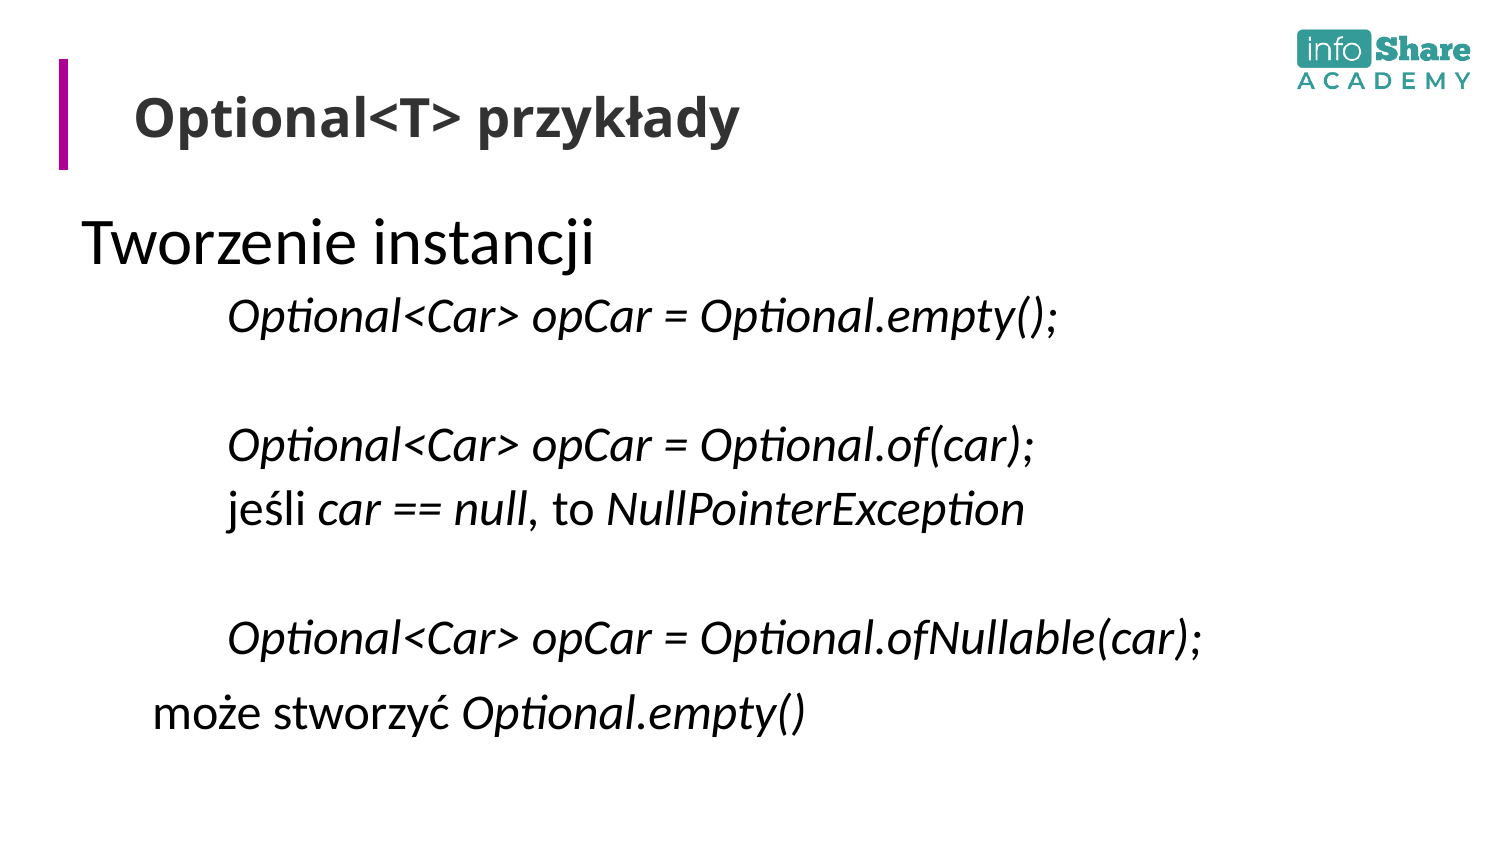

# Optional<T> przykłady
Tworzenie instancji
Optional<Car> opCar = Optional.empty();
Optional<Car> opCar = Optional.of(car);
jeśli car == null, to NullPointerException
Optional<Car> opCar = Optional.ofNullable(car);
może stworzyć Optional.empty()